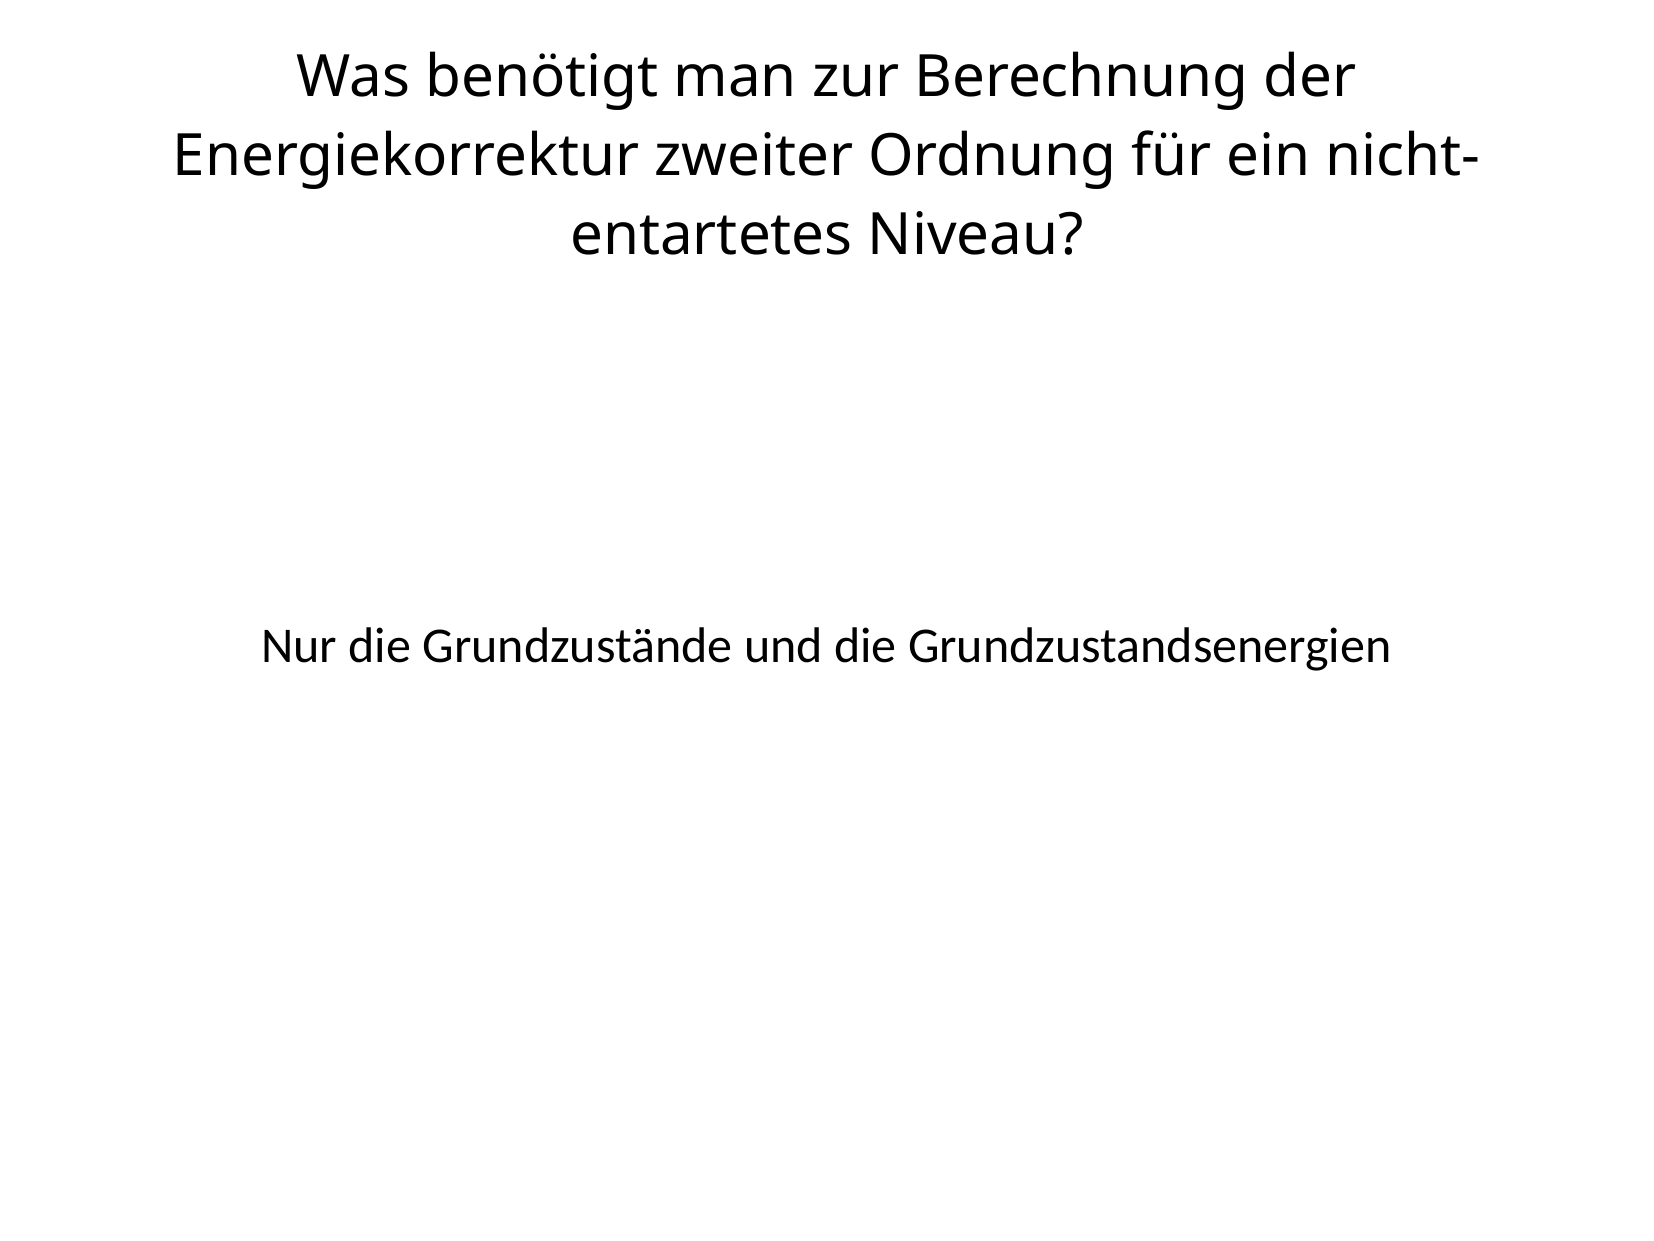

# Was benötigt man zur Berechnung der Energiekorrektur zweiter Ordnung für ein nicht-entartetes Niveau?
Nur die Grundzustände und die Grundzustandsenergien